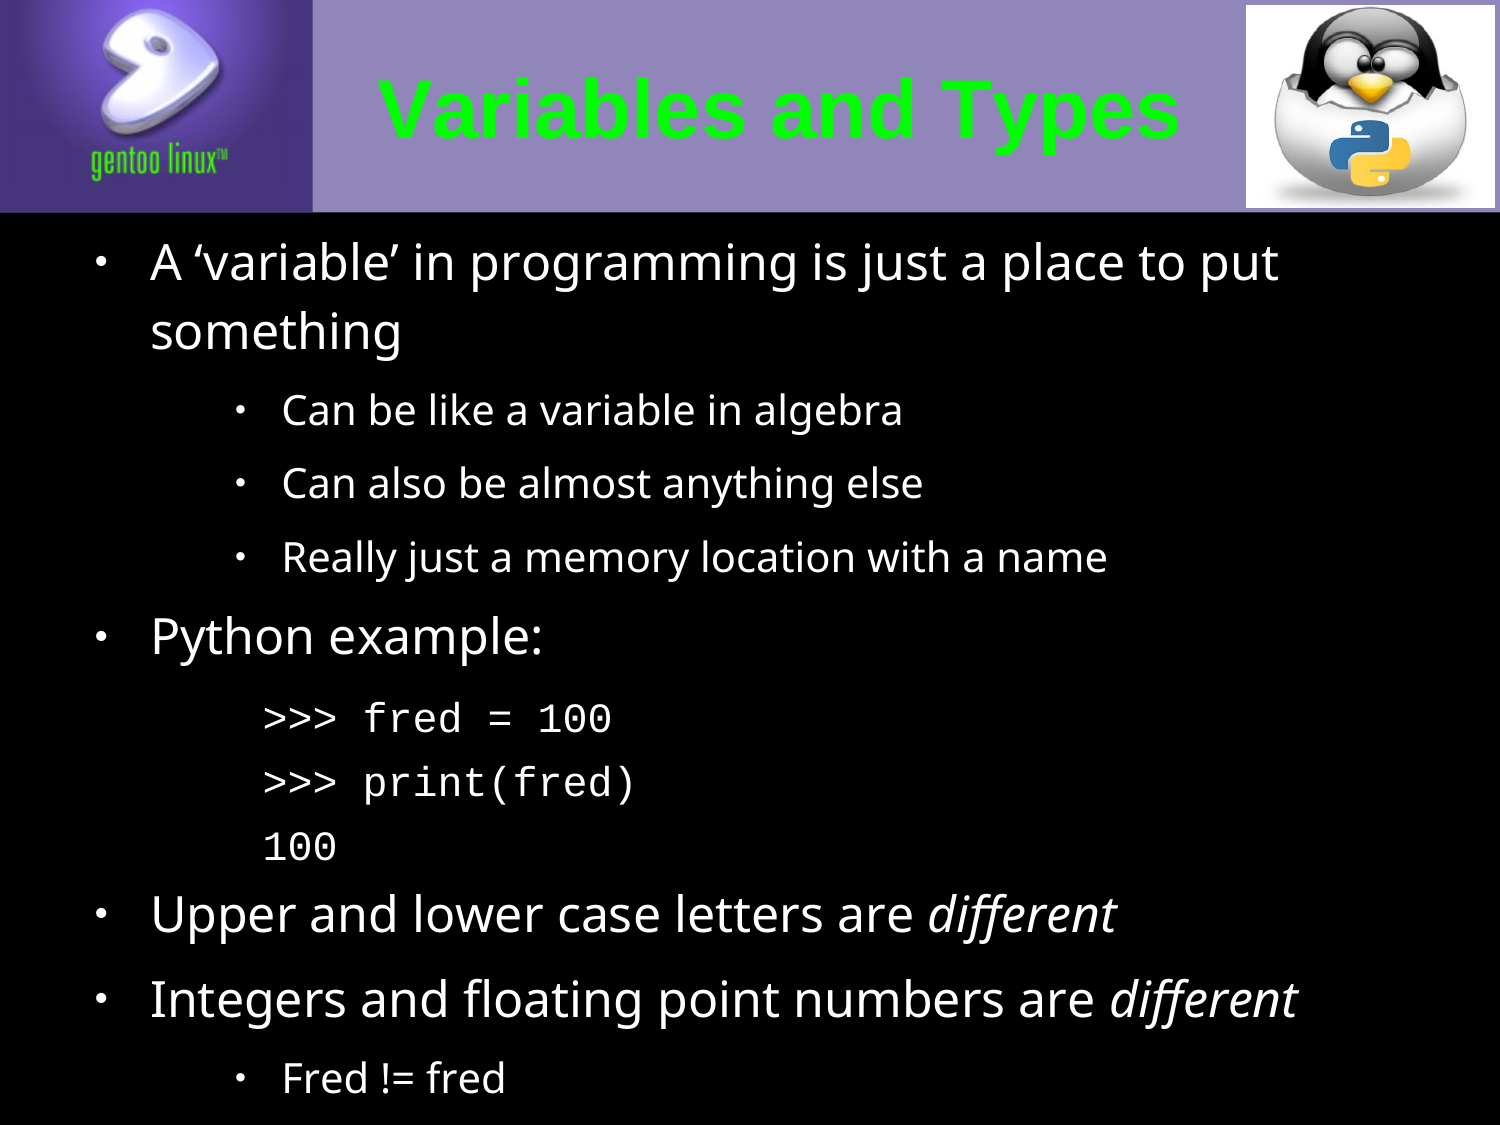

# Variables and Types
A ‘variable’ in programming is just a place to put something
Can be like a variable in algebra
Can also be almost anything else
Really just a memory location with a name
Python example:
>>> fred = 100
>>> print(fred)
100
Upper and lower case letters are different
Integers and floating point numbers are different
Fred != fred
2 and 2.0 are different types